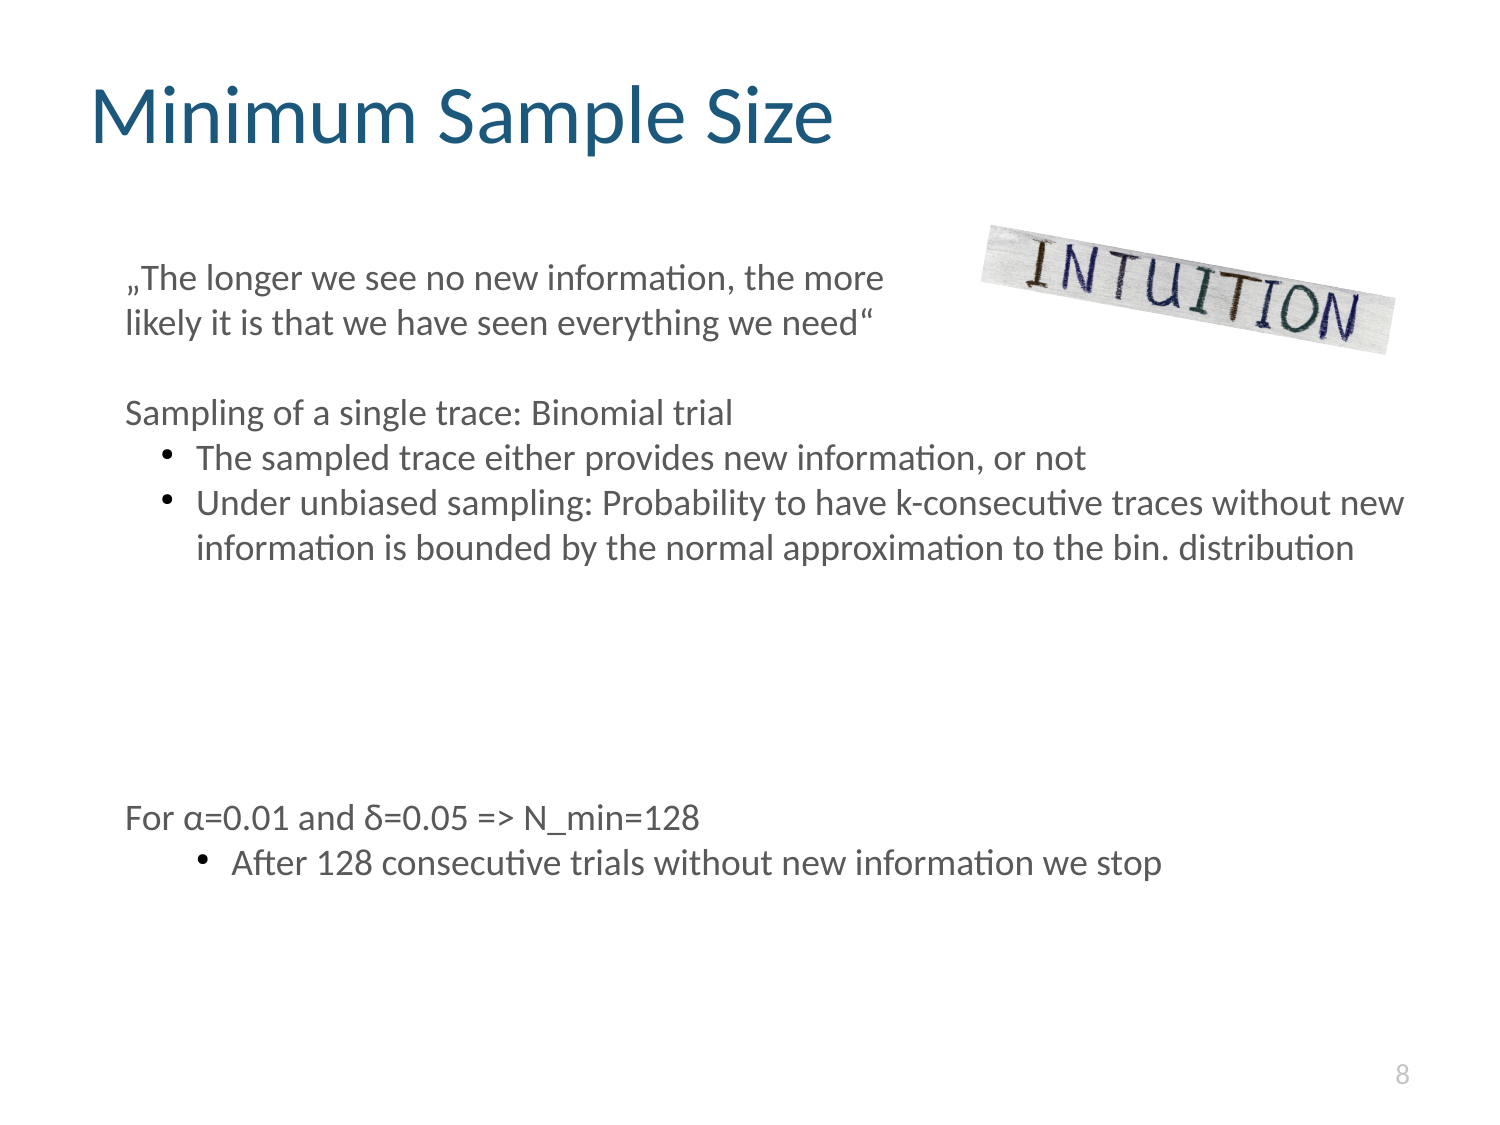

Minimum Sample Size
„The longer we see no new information, the more
likely it is that we have seen everything we need“
Sampling of a single trace: Binomial trial
The sampled trace either provides new information, or not
Under unbiased sampling: Probability to have k-consecutive traces without new information is bounded by the normal approximation to the bin. distribution
For α=0.01 and δ=0.05 => N_min=128
After 128 consecutive trials without new information we stop